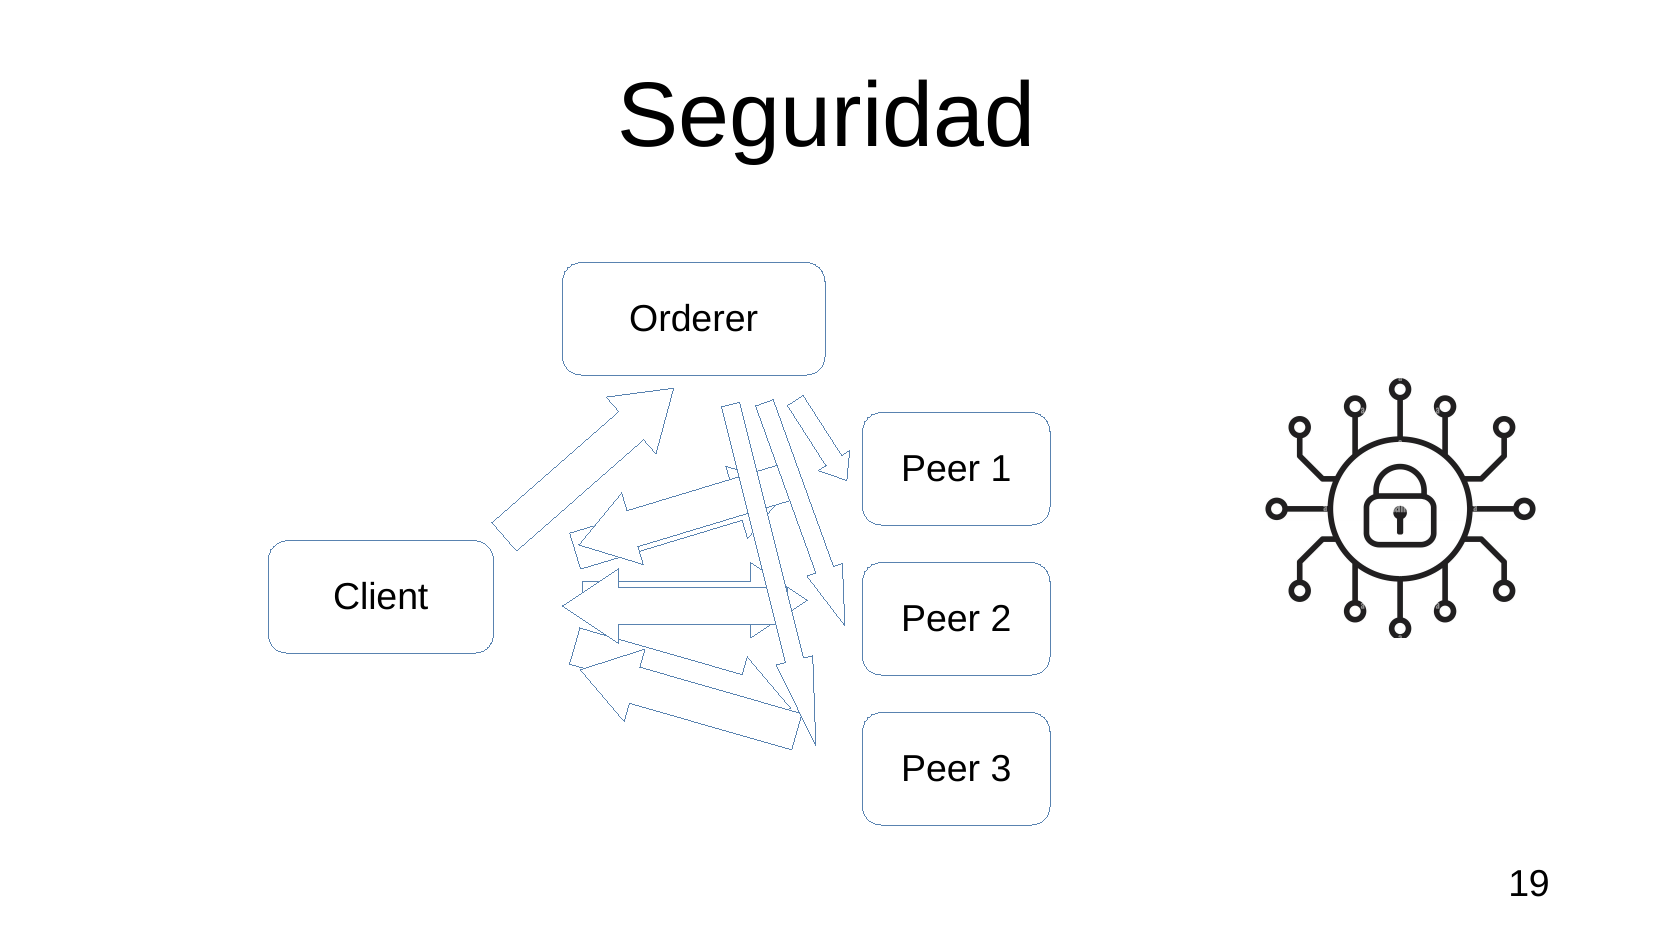

# Seguridad
Orderer
Peer 1
Client
Peer 2
Peer 3